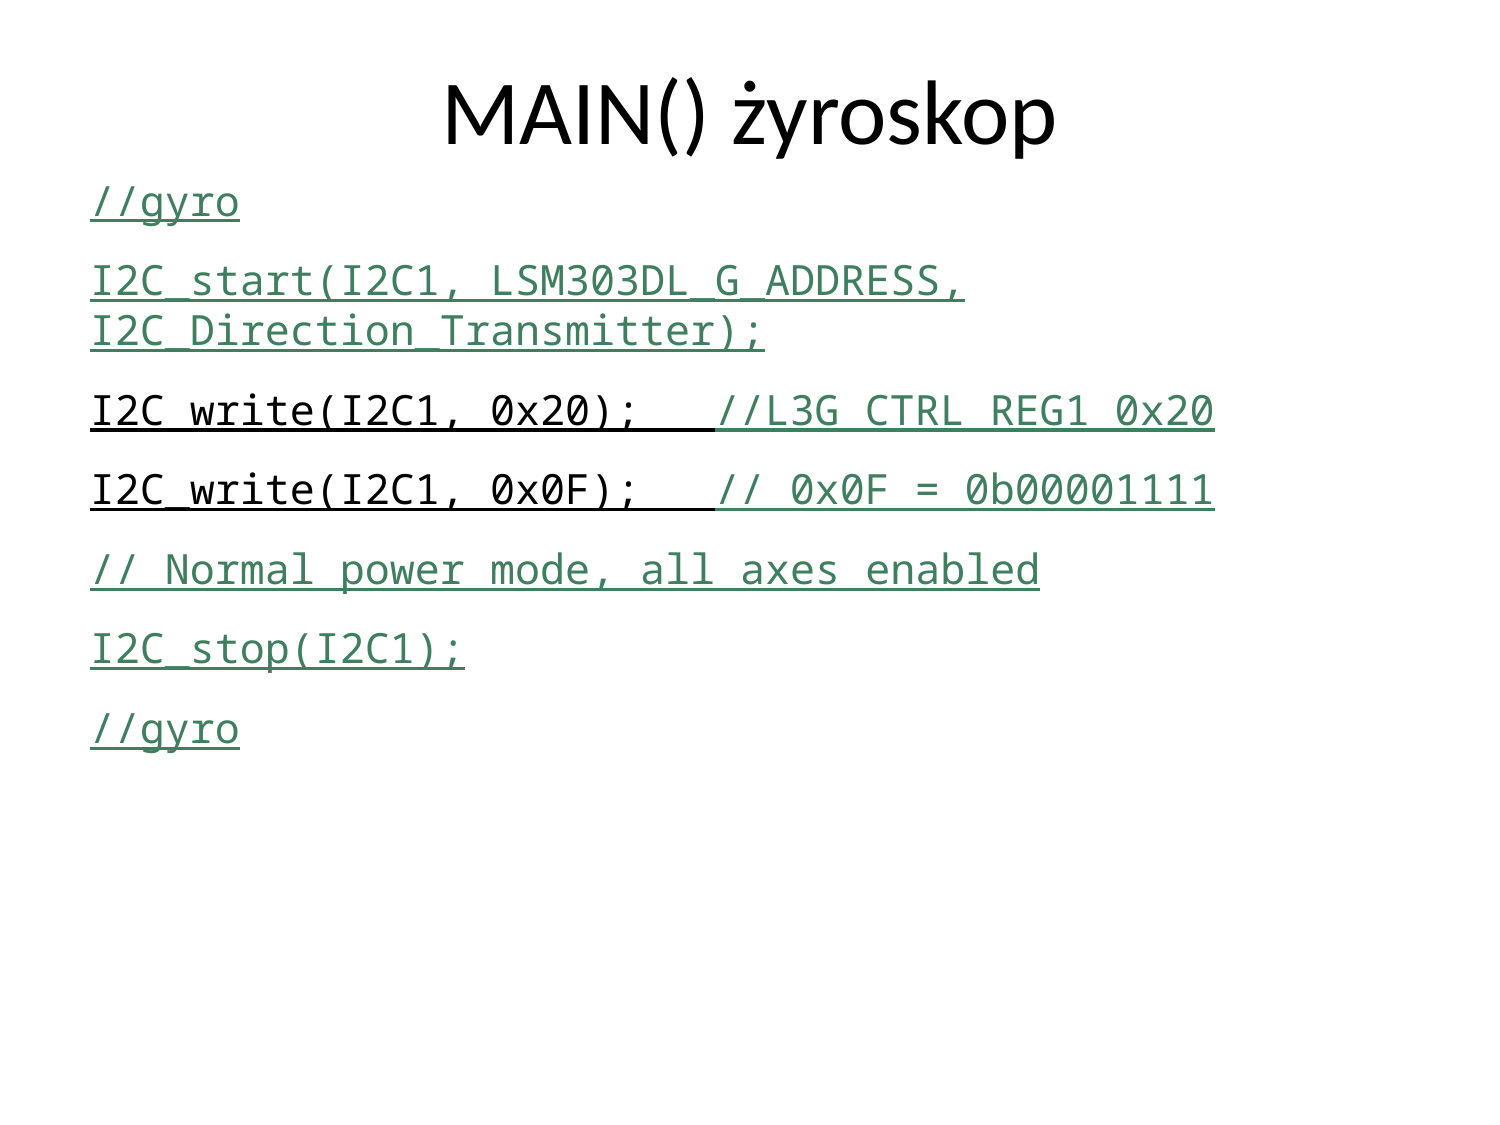

# MAIN() żyroskop
//gyro
I2C_start(I2C1, LSM303DL_G_ADDRESS, I2C_Direction_Transmitter);
I2C_write(I2C1, 0x20); //L3G_CTRL_REG1 0x20
I2C_write(I2C1, 0x0F); // 0x0F = 0b00001111
// Normal power mode, all axes enabled
I2C_stop(I2C1);
//gyro